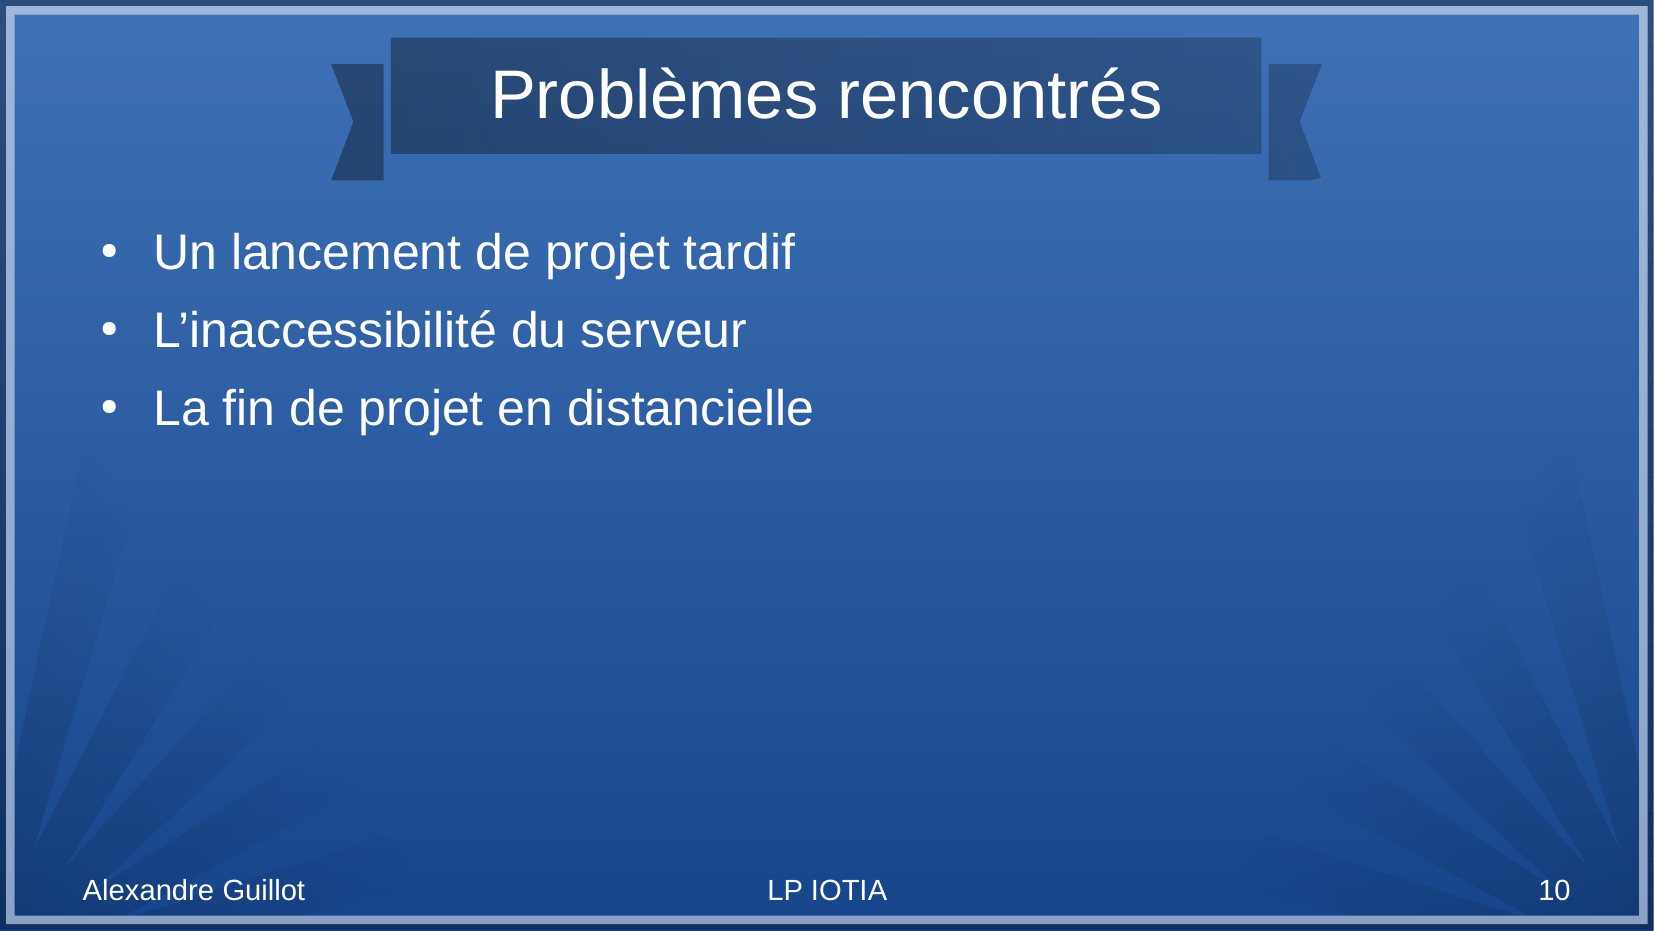

# Problèmes rencontrés
Un lancement de projet tardif
L’inaccessibilité du serveur
La fin de projet en distancielle
Alexandre Guillot
LP IOTIA
10